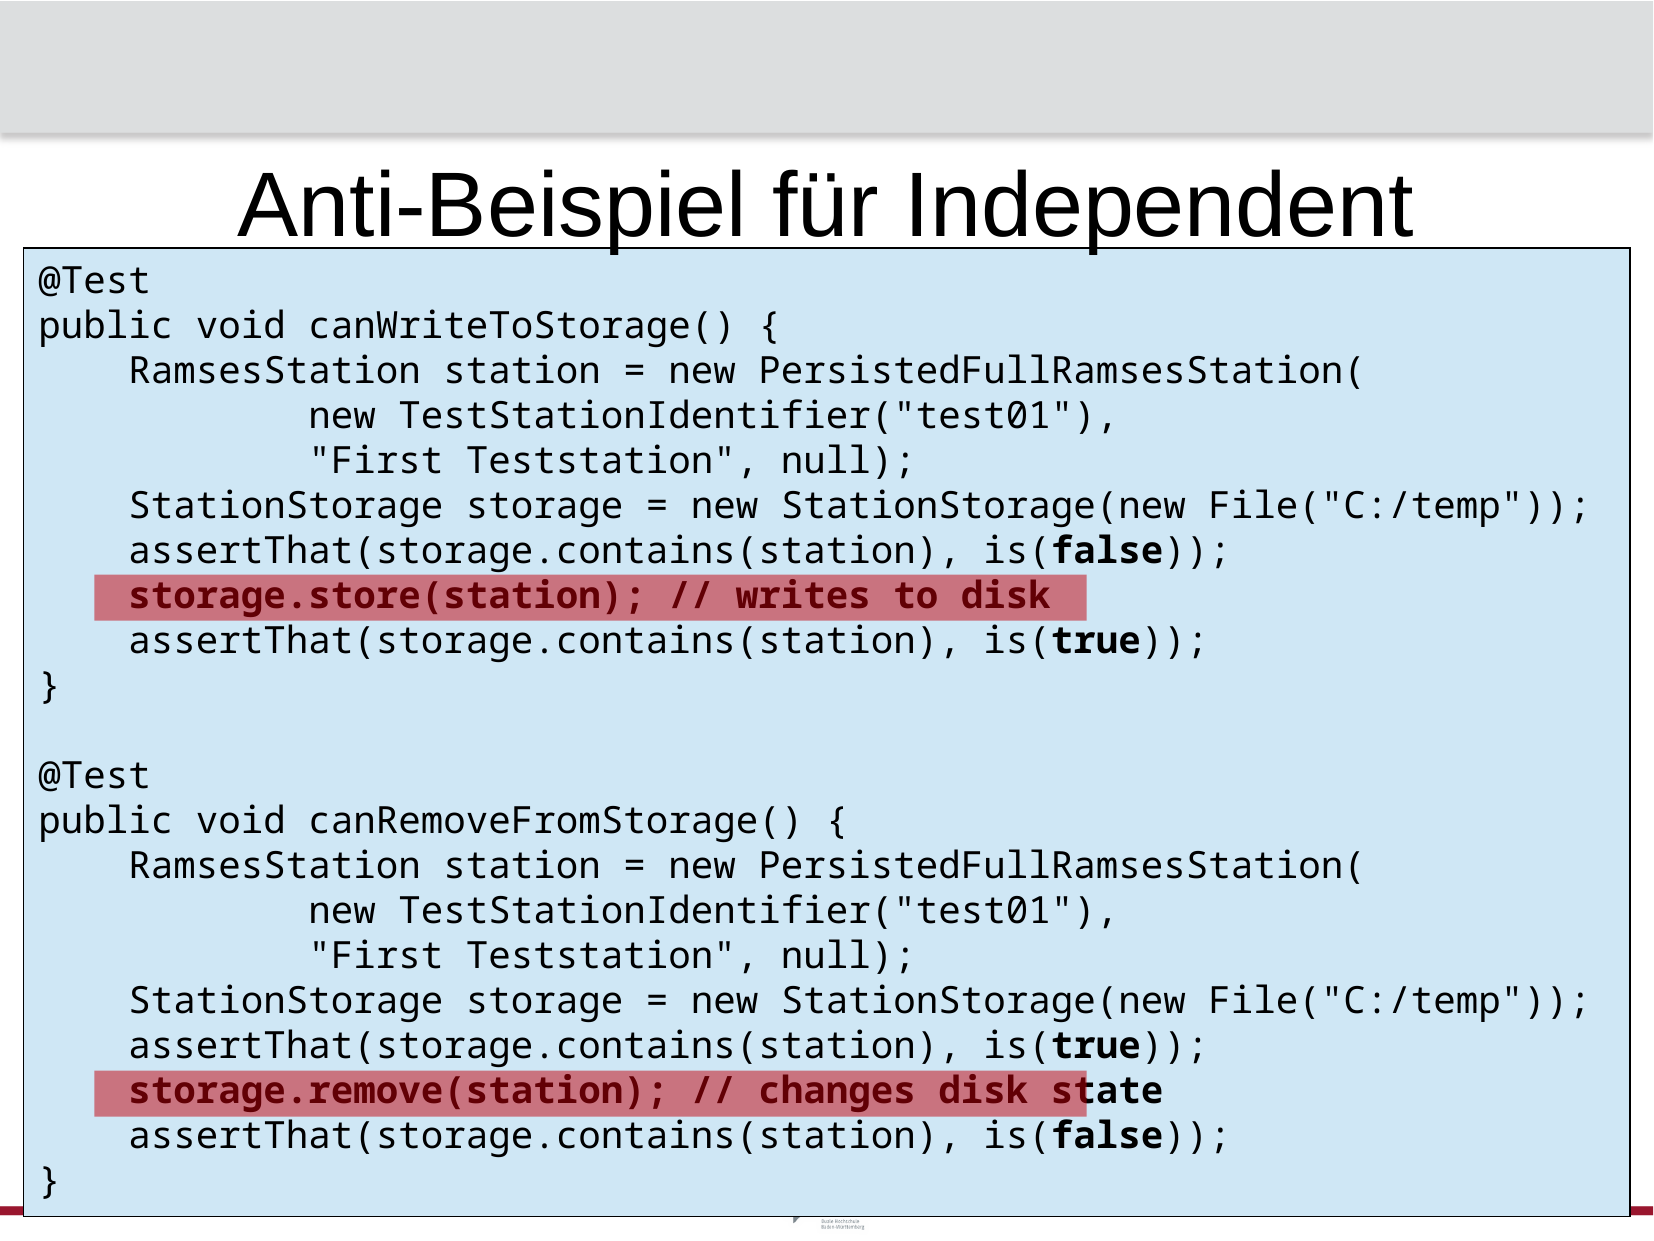

# Anti-Beispiel für Independent
@Test
public void canWriteToStorage() {
 RamsesStation station = new PersistedFullRamsesStation(
 new TestStationIdentifier("test01"),
 "First Teststation", null);
 StationStorage storage = new StationStorage(new File("C:/temp"));
 assertThat(storage.contains(station), is(false));
 storage.store(station); // writes to disk
 assertThat(storage.contains(station), is(true));
}
@Test
public void canRemoveFromStorage() {
 RamsesStation station = new PersistedFullRamsesStation(
 new TestStationIdentifier("test01"),
 "First Teststation", null);
 StationStorage storage = new StationStorage(new File("C:/temp"));
 assertThat(storage.contains(station), is(true));
 storage.remove(station); // changes disk state
 assertThat(storage.contains(station), is(false));
}